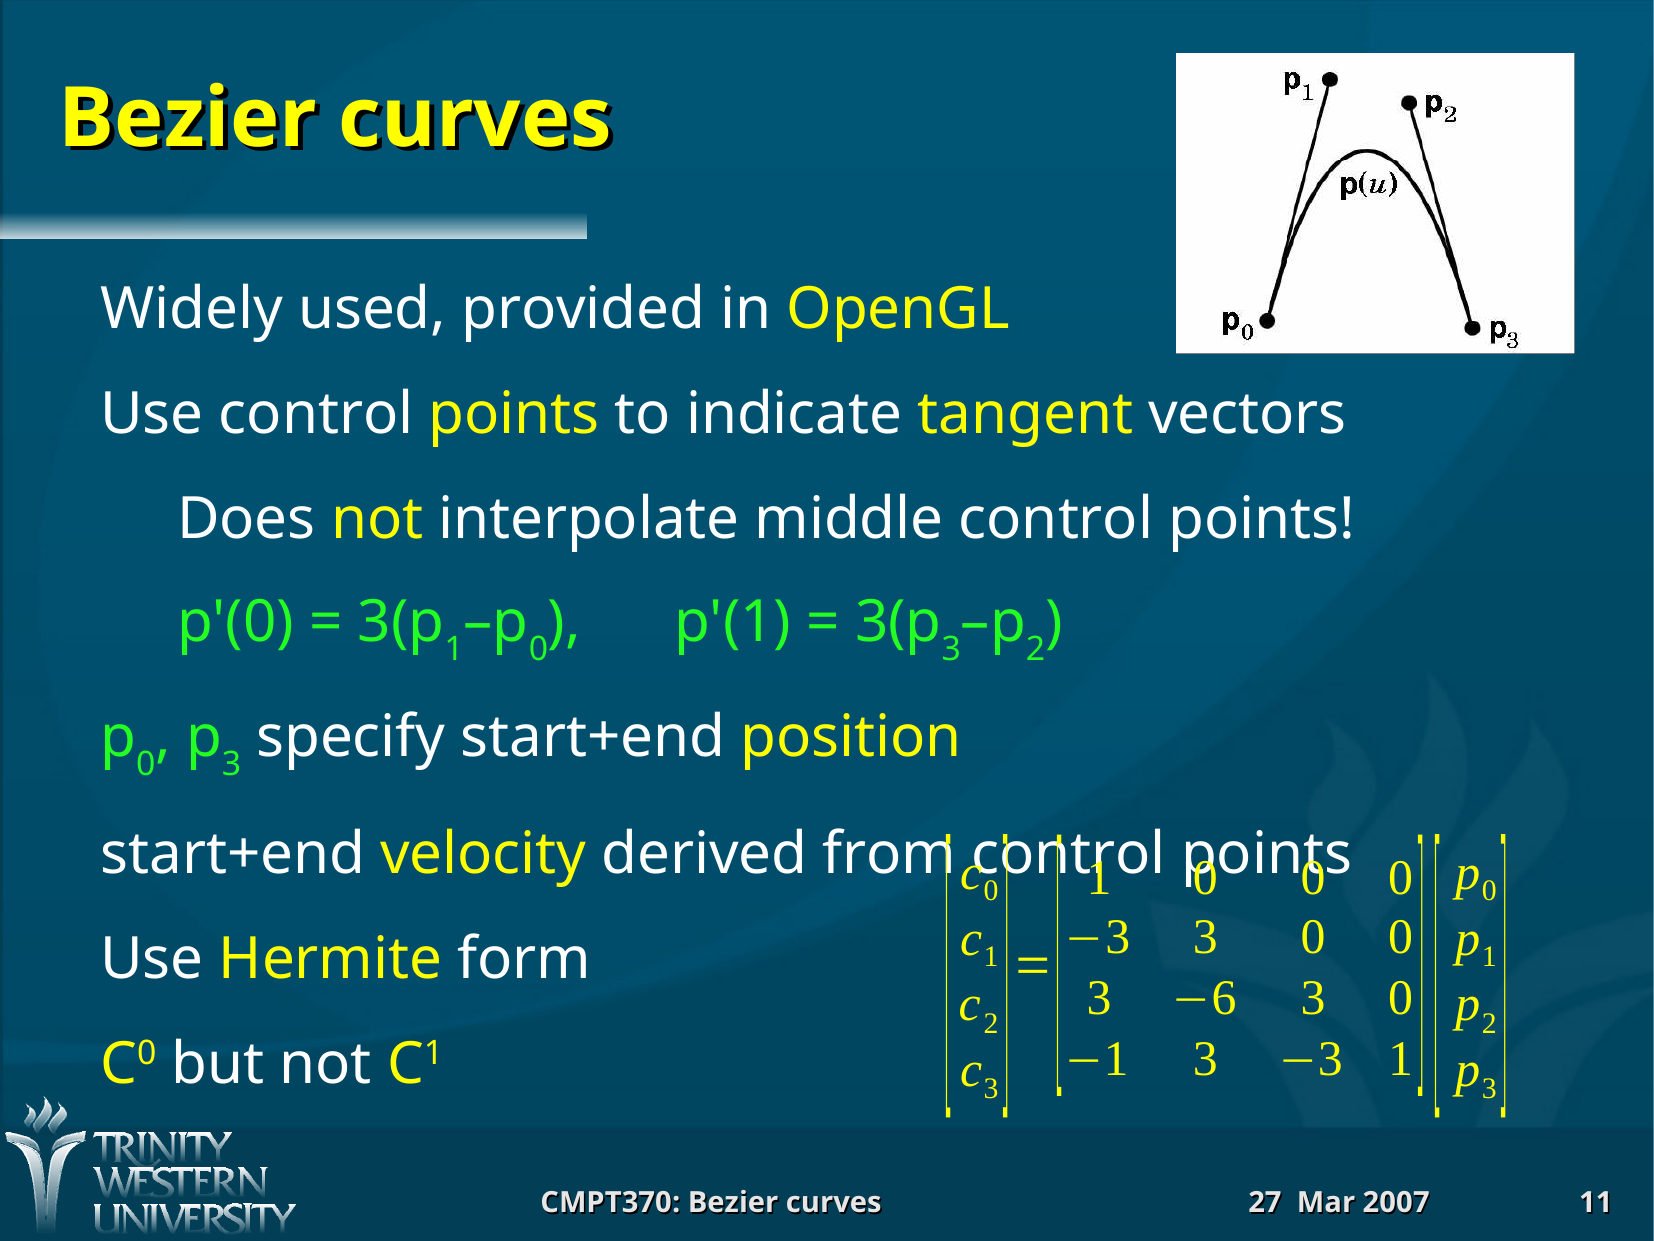

Bezier curves
# Widely used, provided in OpenGL
Use control points to indicate tangent vectors
Does not interpolate middle control points!
p'(0) = 3(p1–p0), 		p'(1) = 3(p3–p2)
p0, p3 specify start+end position
start+end velocity derived from control points
Use Hermite form
C0 but not C1
CMPT370: Bezier curves
27 Mar 2007
11